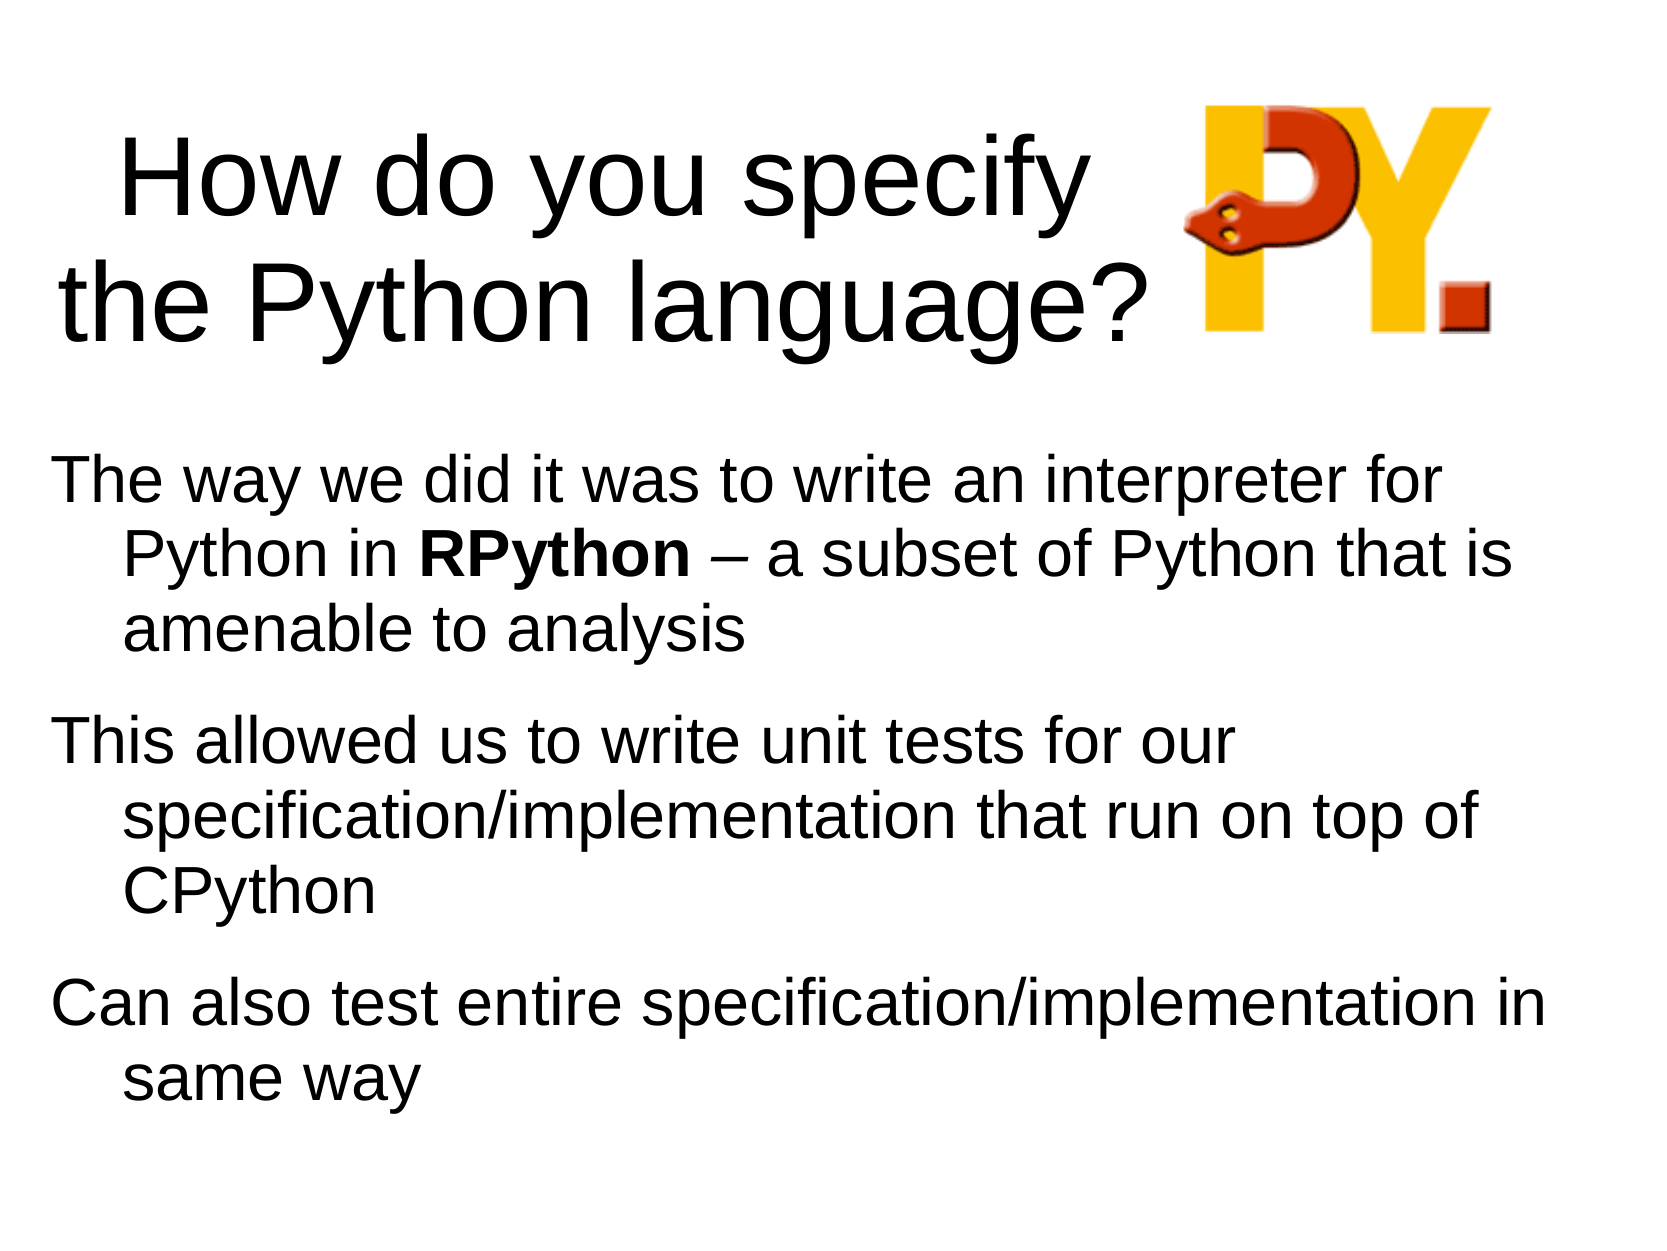

# How do you specify the Python language?
The way we did it was to write an interpreter for Python in RPython – a subset of Python that is amenable to analysis
This allowed us to write unit tests for our specification/implementation that run on top of CPython
Can also test entire specification/implementation in same way